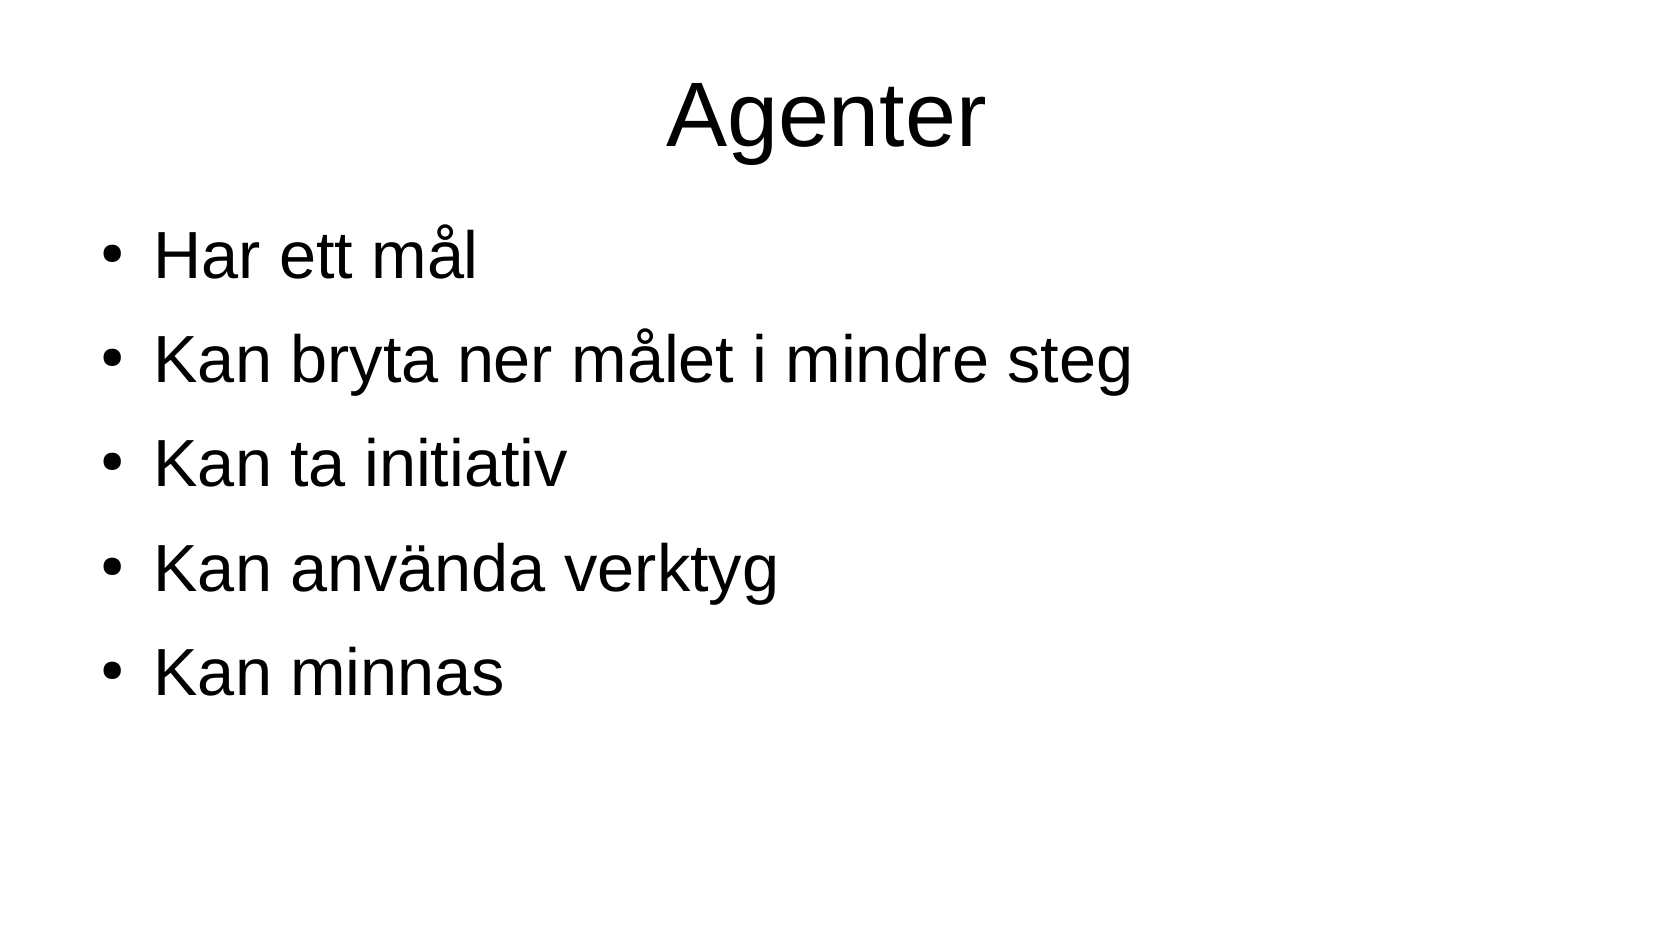

# Agenter
Har ett mål
Kan bryta ner målet i mindre steg
Kan ta initiativ
Kan använda verktyg
Kan minnas